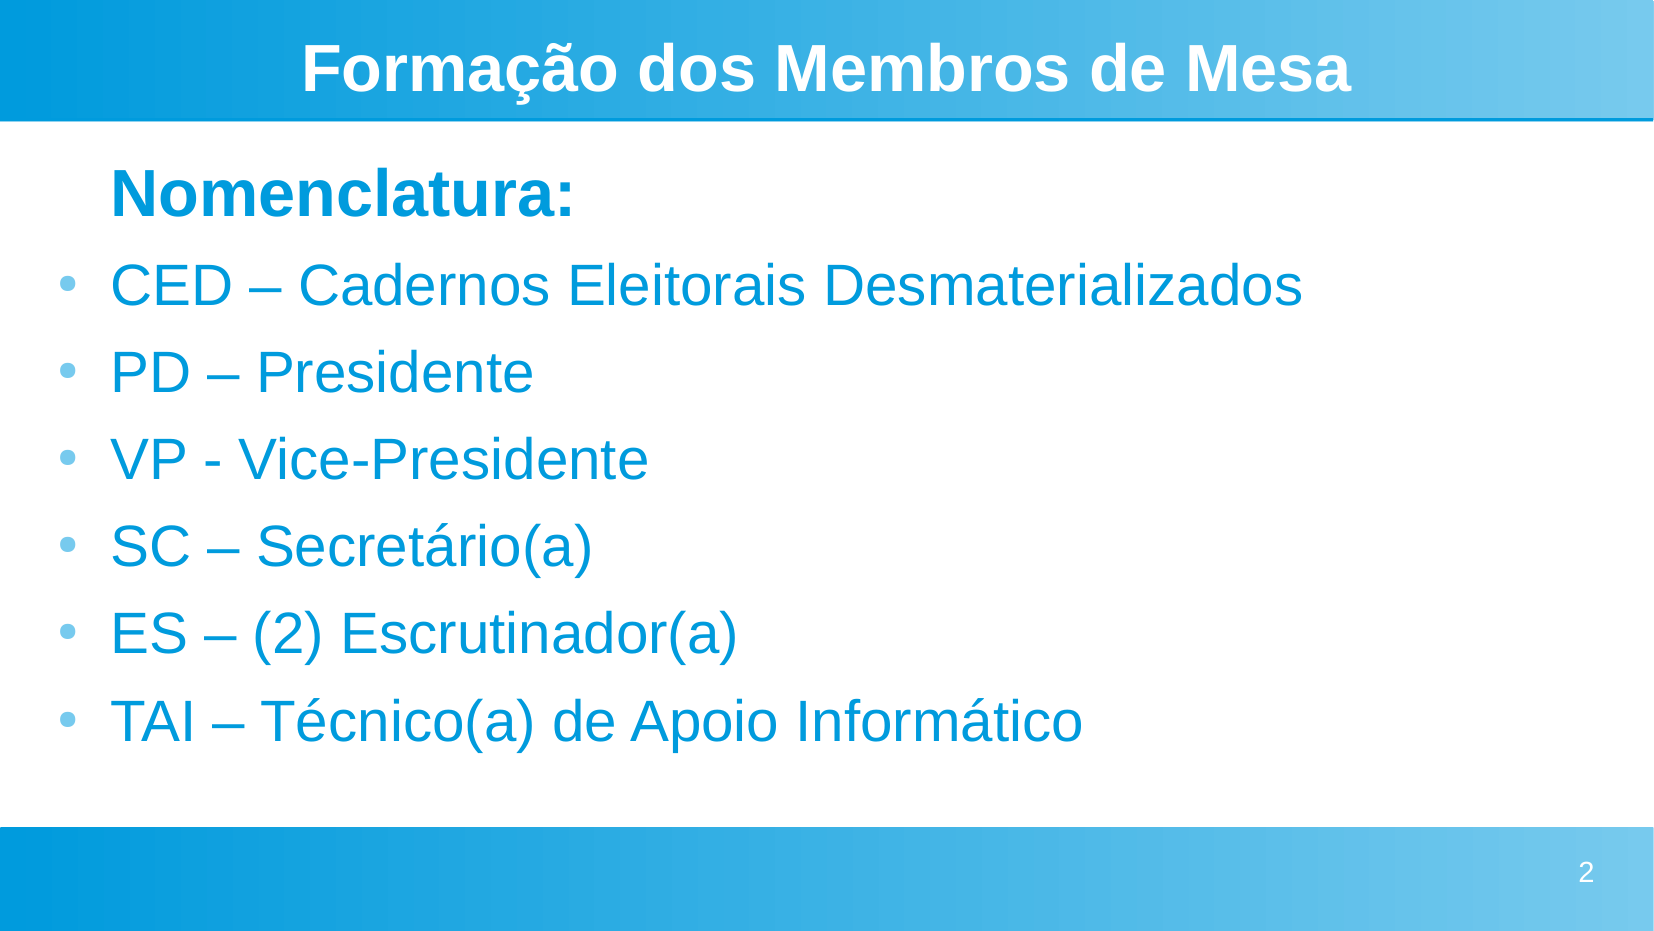

# Formação dos Membros de Mesa
Nomenclatura:
CED – Cadernos Eleitorais Desmaterializados
PD – Presidente
VP - Vice-Presidente
SC – Secretário(a)
ES – (2) Escrutinador(a)
TAI – Técnico(a) de Apoio Informático
2